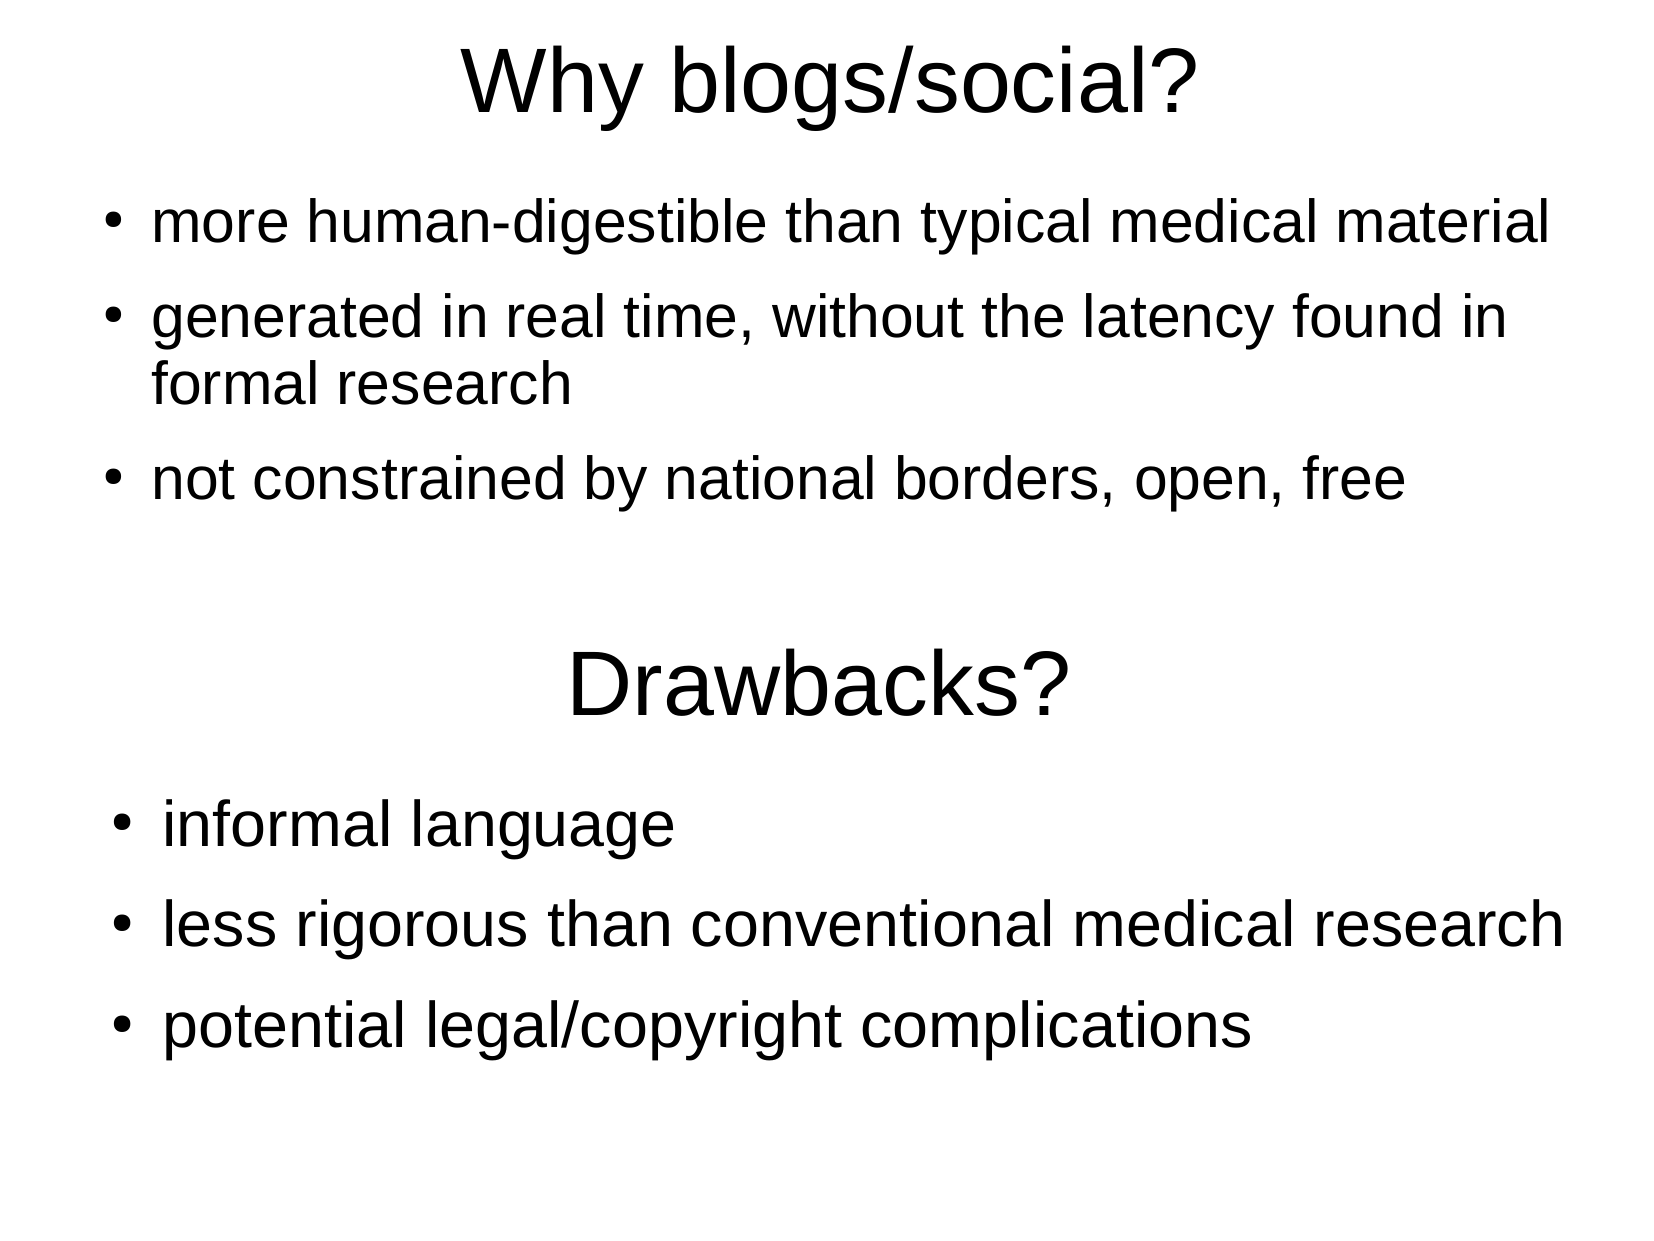

# Why blogs/social?
more human-digestible than typical medical material
generated in real time, without the latency found in formal research
not constrained by national borders, open, free
Drawbacks?
informal language
less rigorous than conventional medical research
potential legal/copyright complications